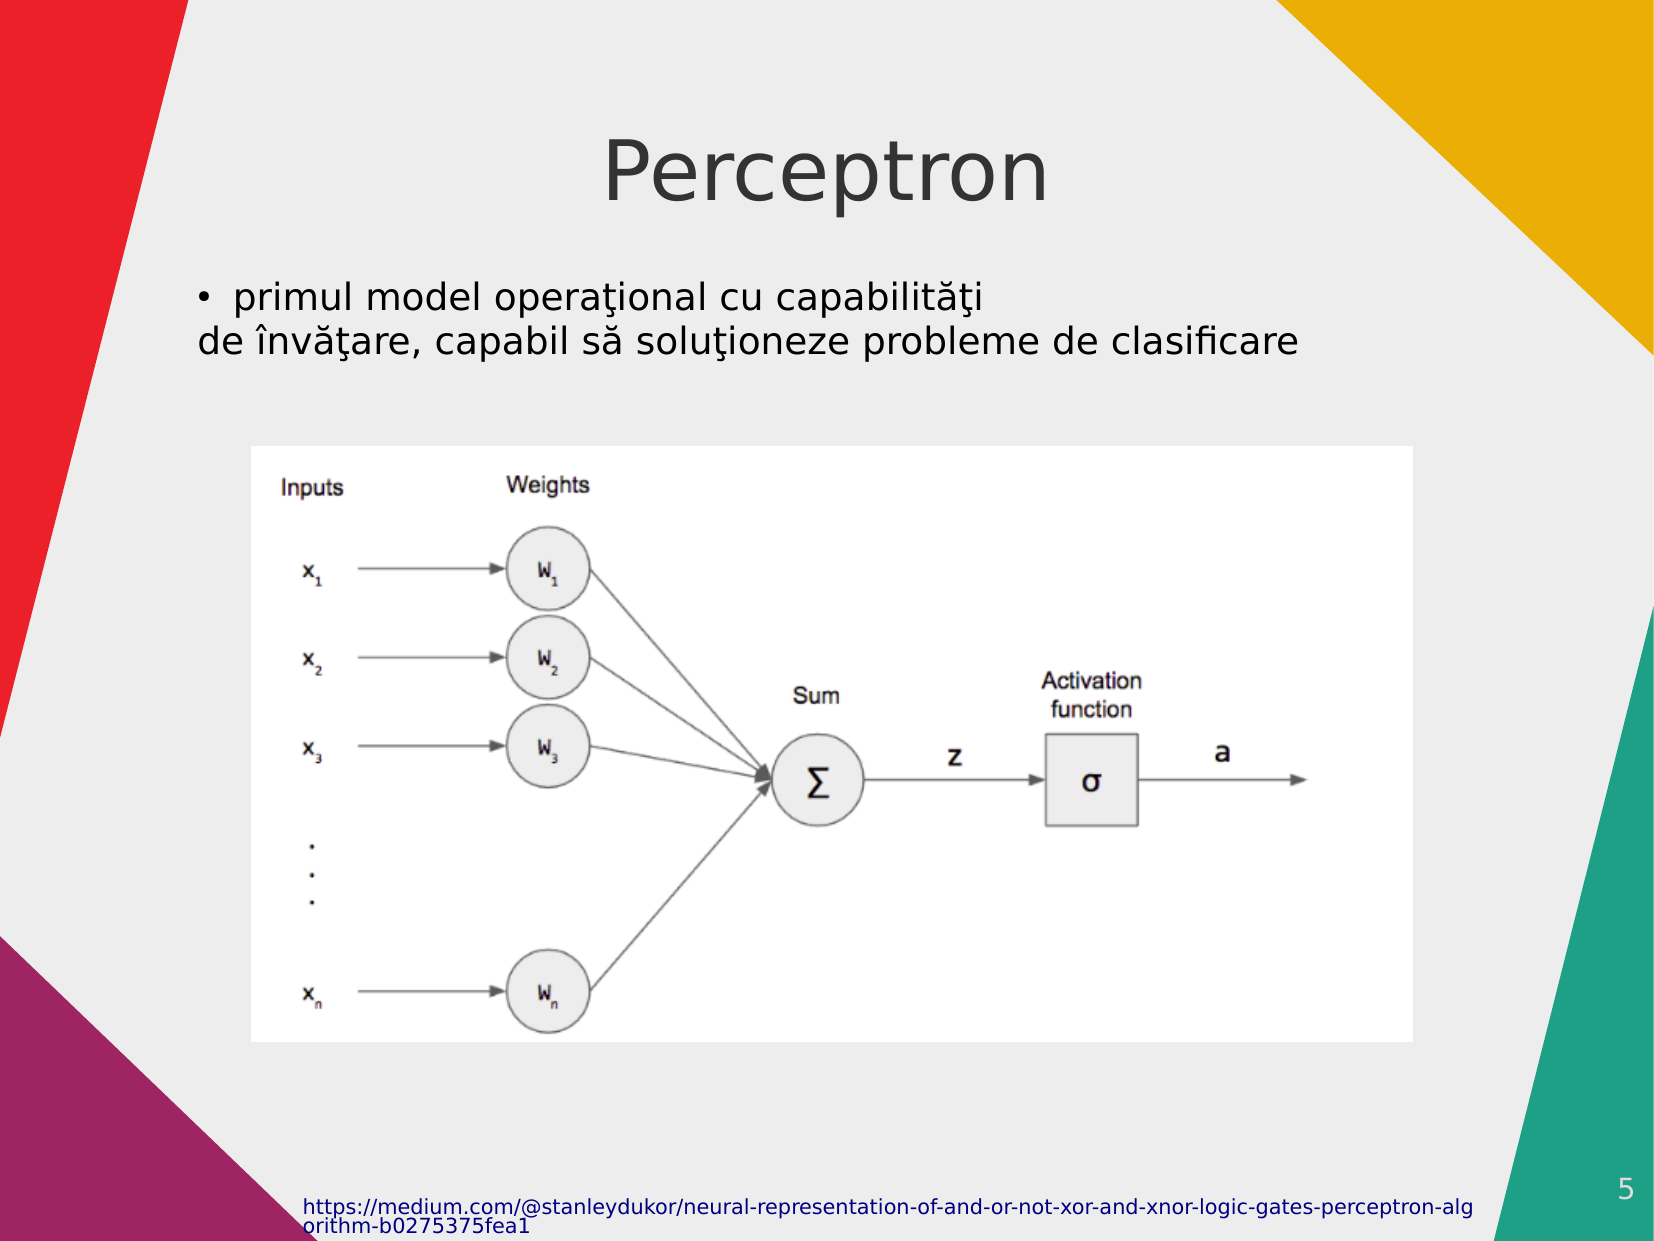

# Perceptron
primul model operaţional cu capabilităţi
de învăţare, capabil să soluţioneze probleme de clasificare
5
https://medium.com/@stanleydukor/neural-representation-of-and-or-not-xor-and-xnor-logic-gates-perceptron-algorithm-b0275375fea1